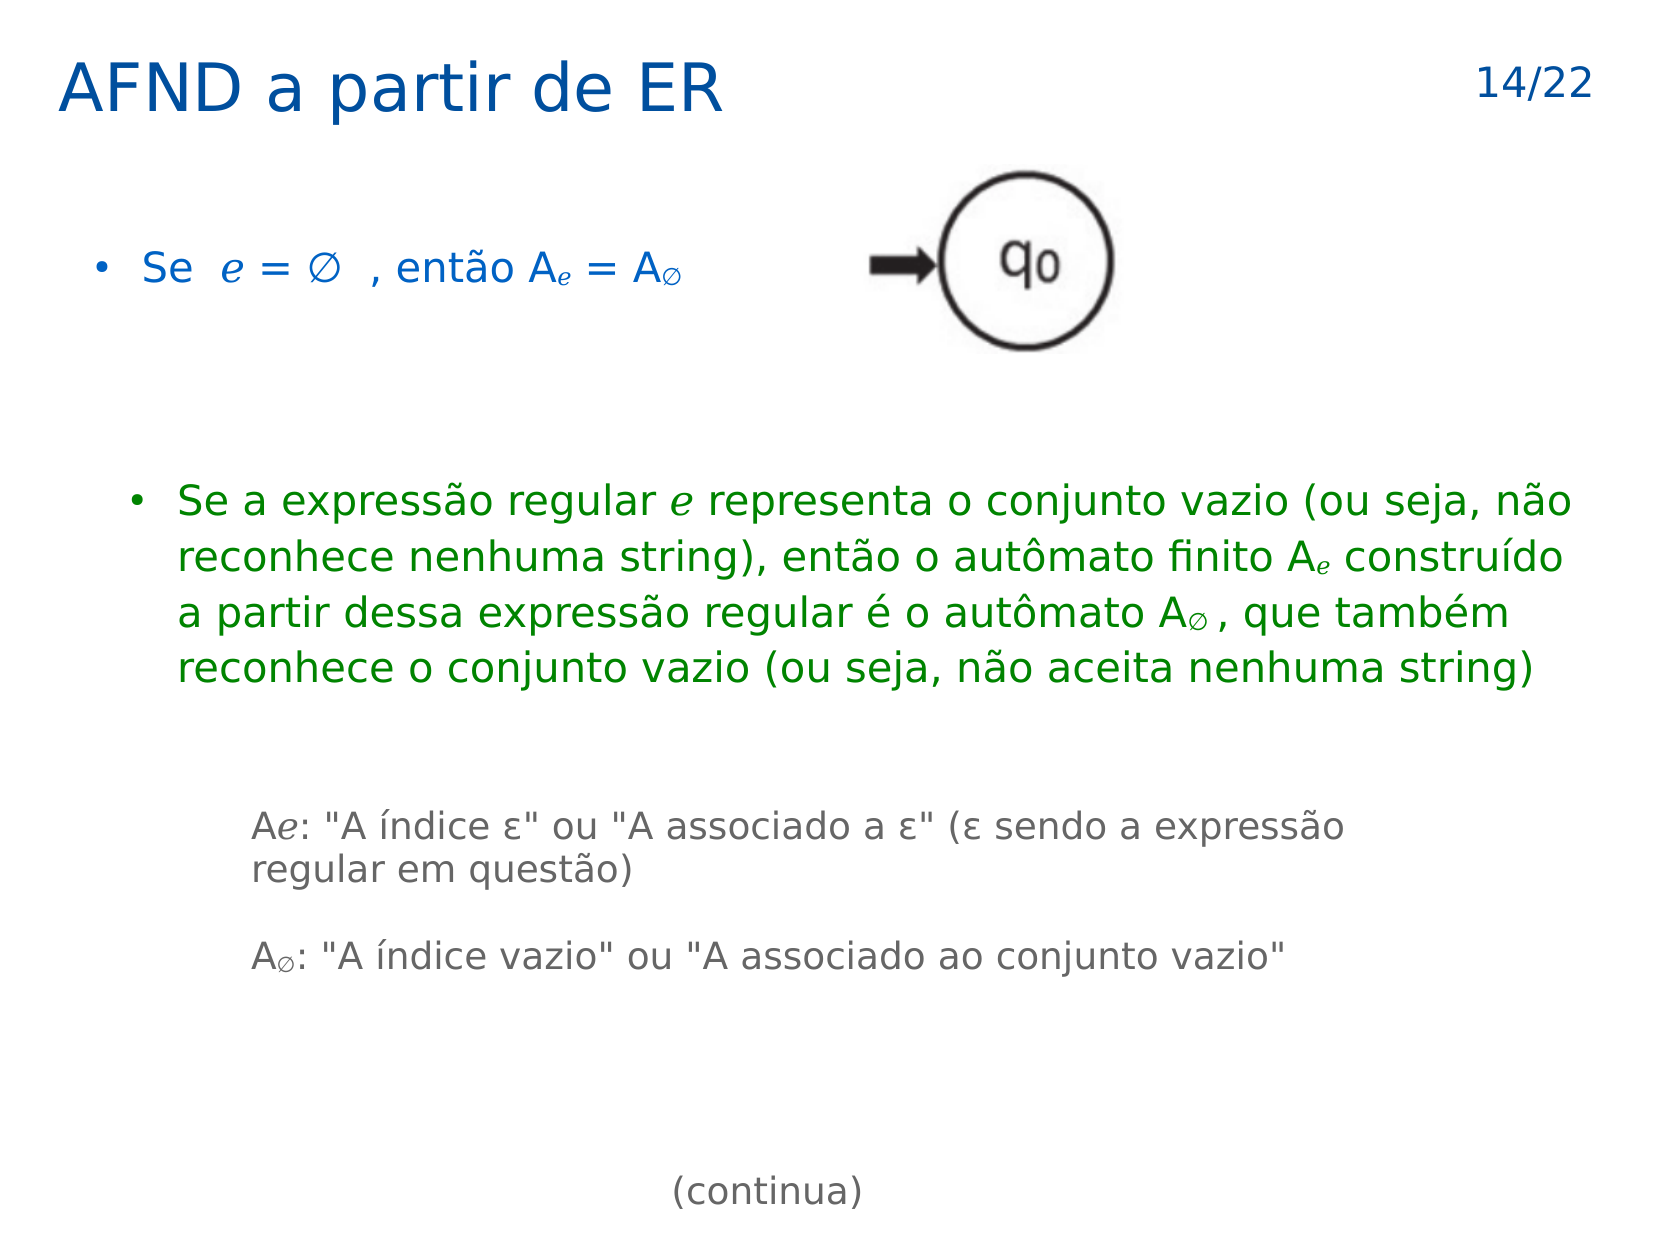

# AFND a partir de ER
14
Se ℯ = ∅ , então Aℯ = A∅
Se a expressão regular ℯ representa o conjunto vazio (ou seja, não reconhece nenhuma string), então o autômato finito Aℯ construído a partir dessa expressão regular é o autômato A∅ , que também reconhece o conjunto vazio (ou seja, não aceita nenhuma string)
Aℯ: "A índice ε" ou "A associado a ε" (ε sendo a expressão regular em questão)
A∅: "A índice vazio" ou "A associado ao conjunto vazio"
(continua)